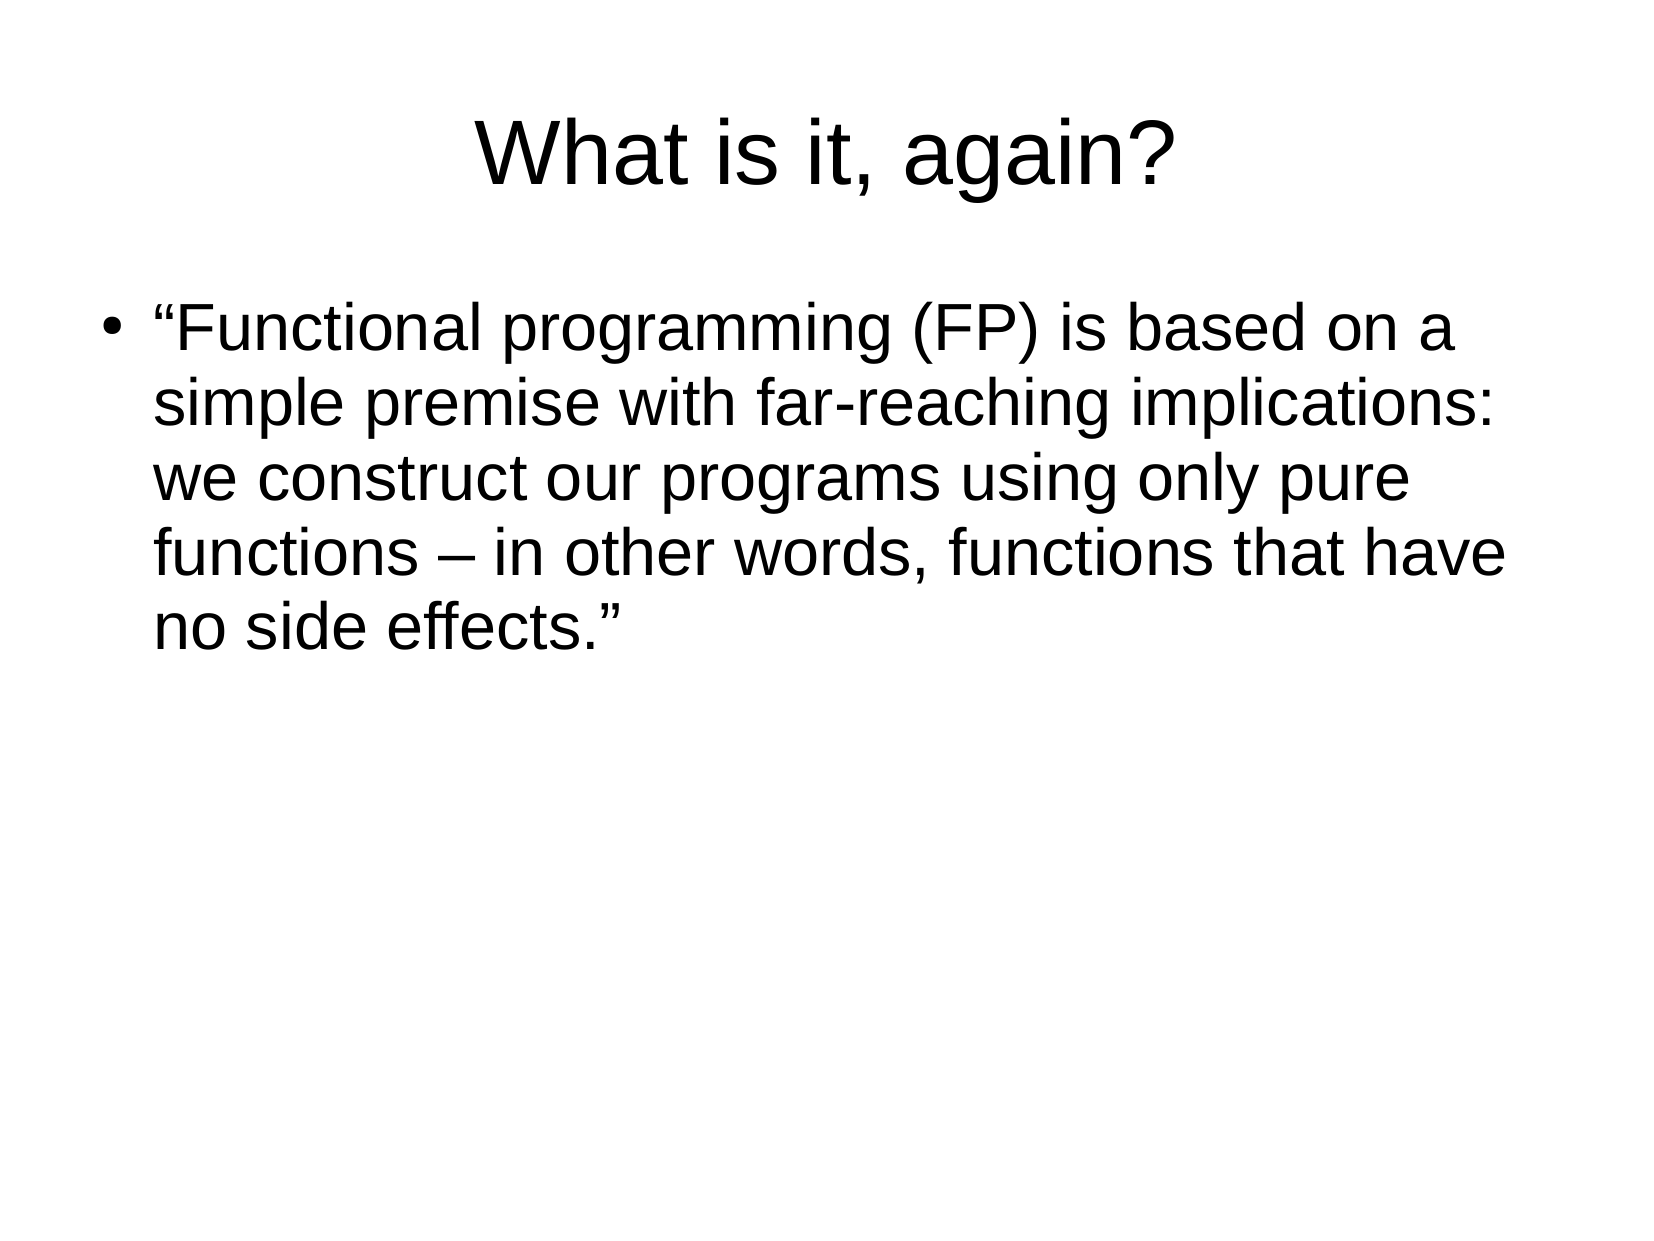

# What is it, again?
“Functional programming (FP) is based on a simple premise with far-reaching implications: we construct our programs using only pure functions – in other words, functions that have no side effects.”